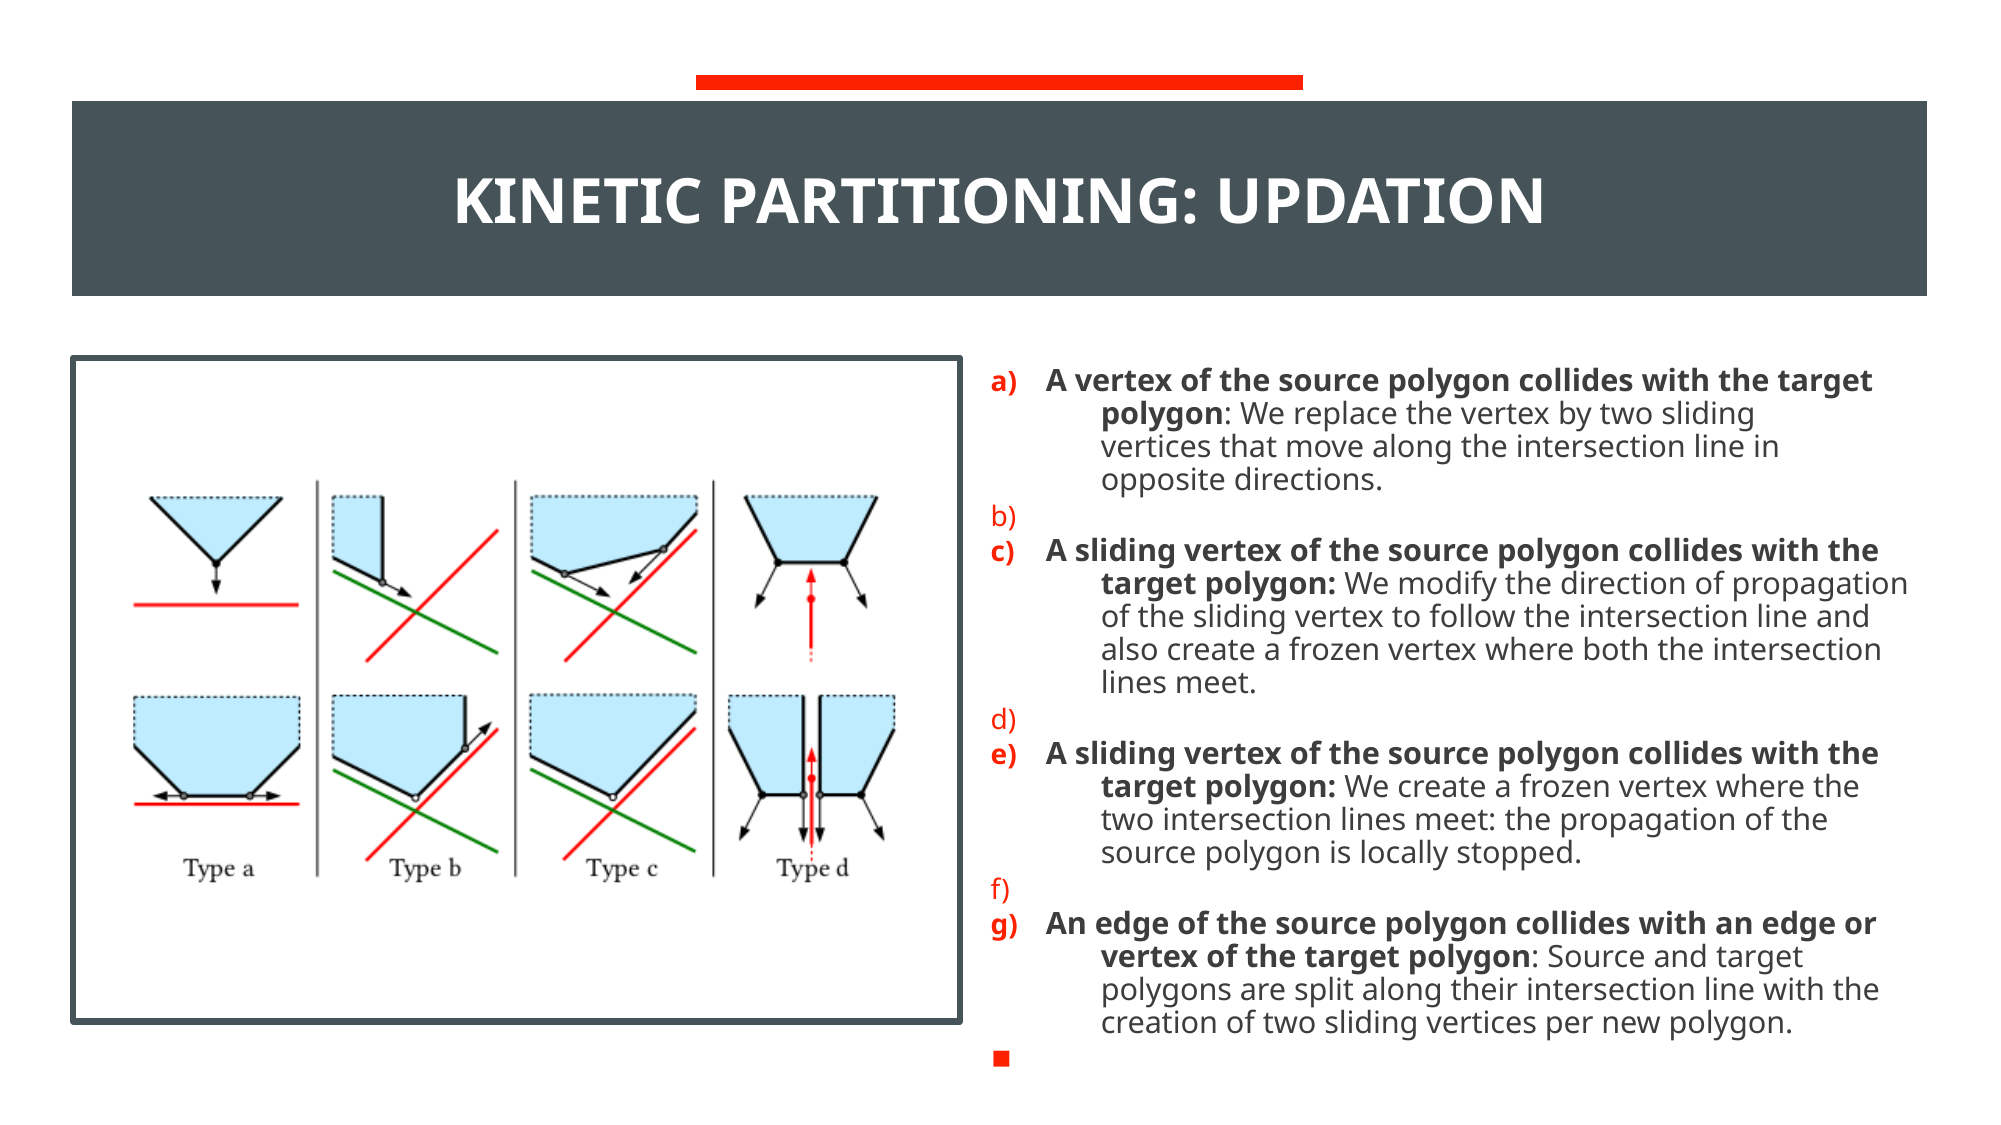

# KINETIC PARTITIONING: UPDATION
A vertex of the source polygon collides with the target polygon: We replace the vertex by two sliding vertices that move along the intersection line in opposite directions.
A sliding vertex of the source polygon collides with the target polygon: We modify the direction of propagation of the sliding vertex to follow the intersection line and also create a frozen vertex where both the intersection lines meet.
A sliding vertex of the source polygon collides with the target polygon: We create a frozen vertex where the two intersection lines meet: the propagation of the source polygon is locally stopped.
An edge of the source polygon collides with an edge or vertex of the target polygon: Source and target polygons are split along their intersection line with the creation of two sliding vertices per new polygon.